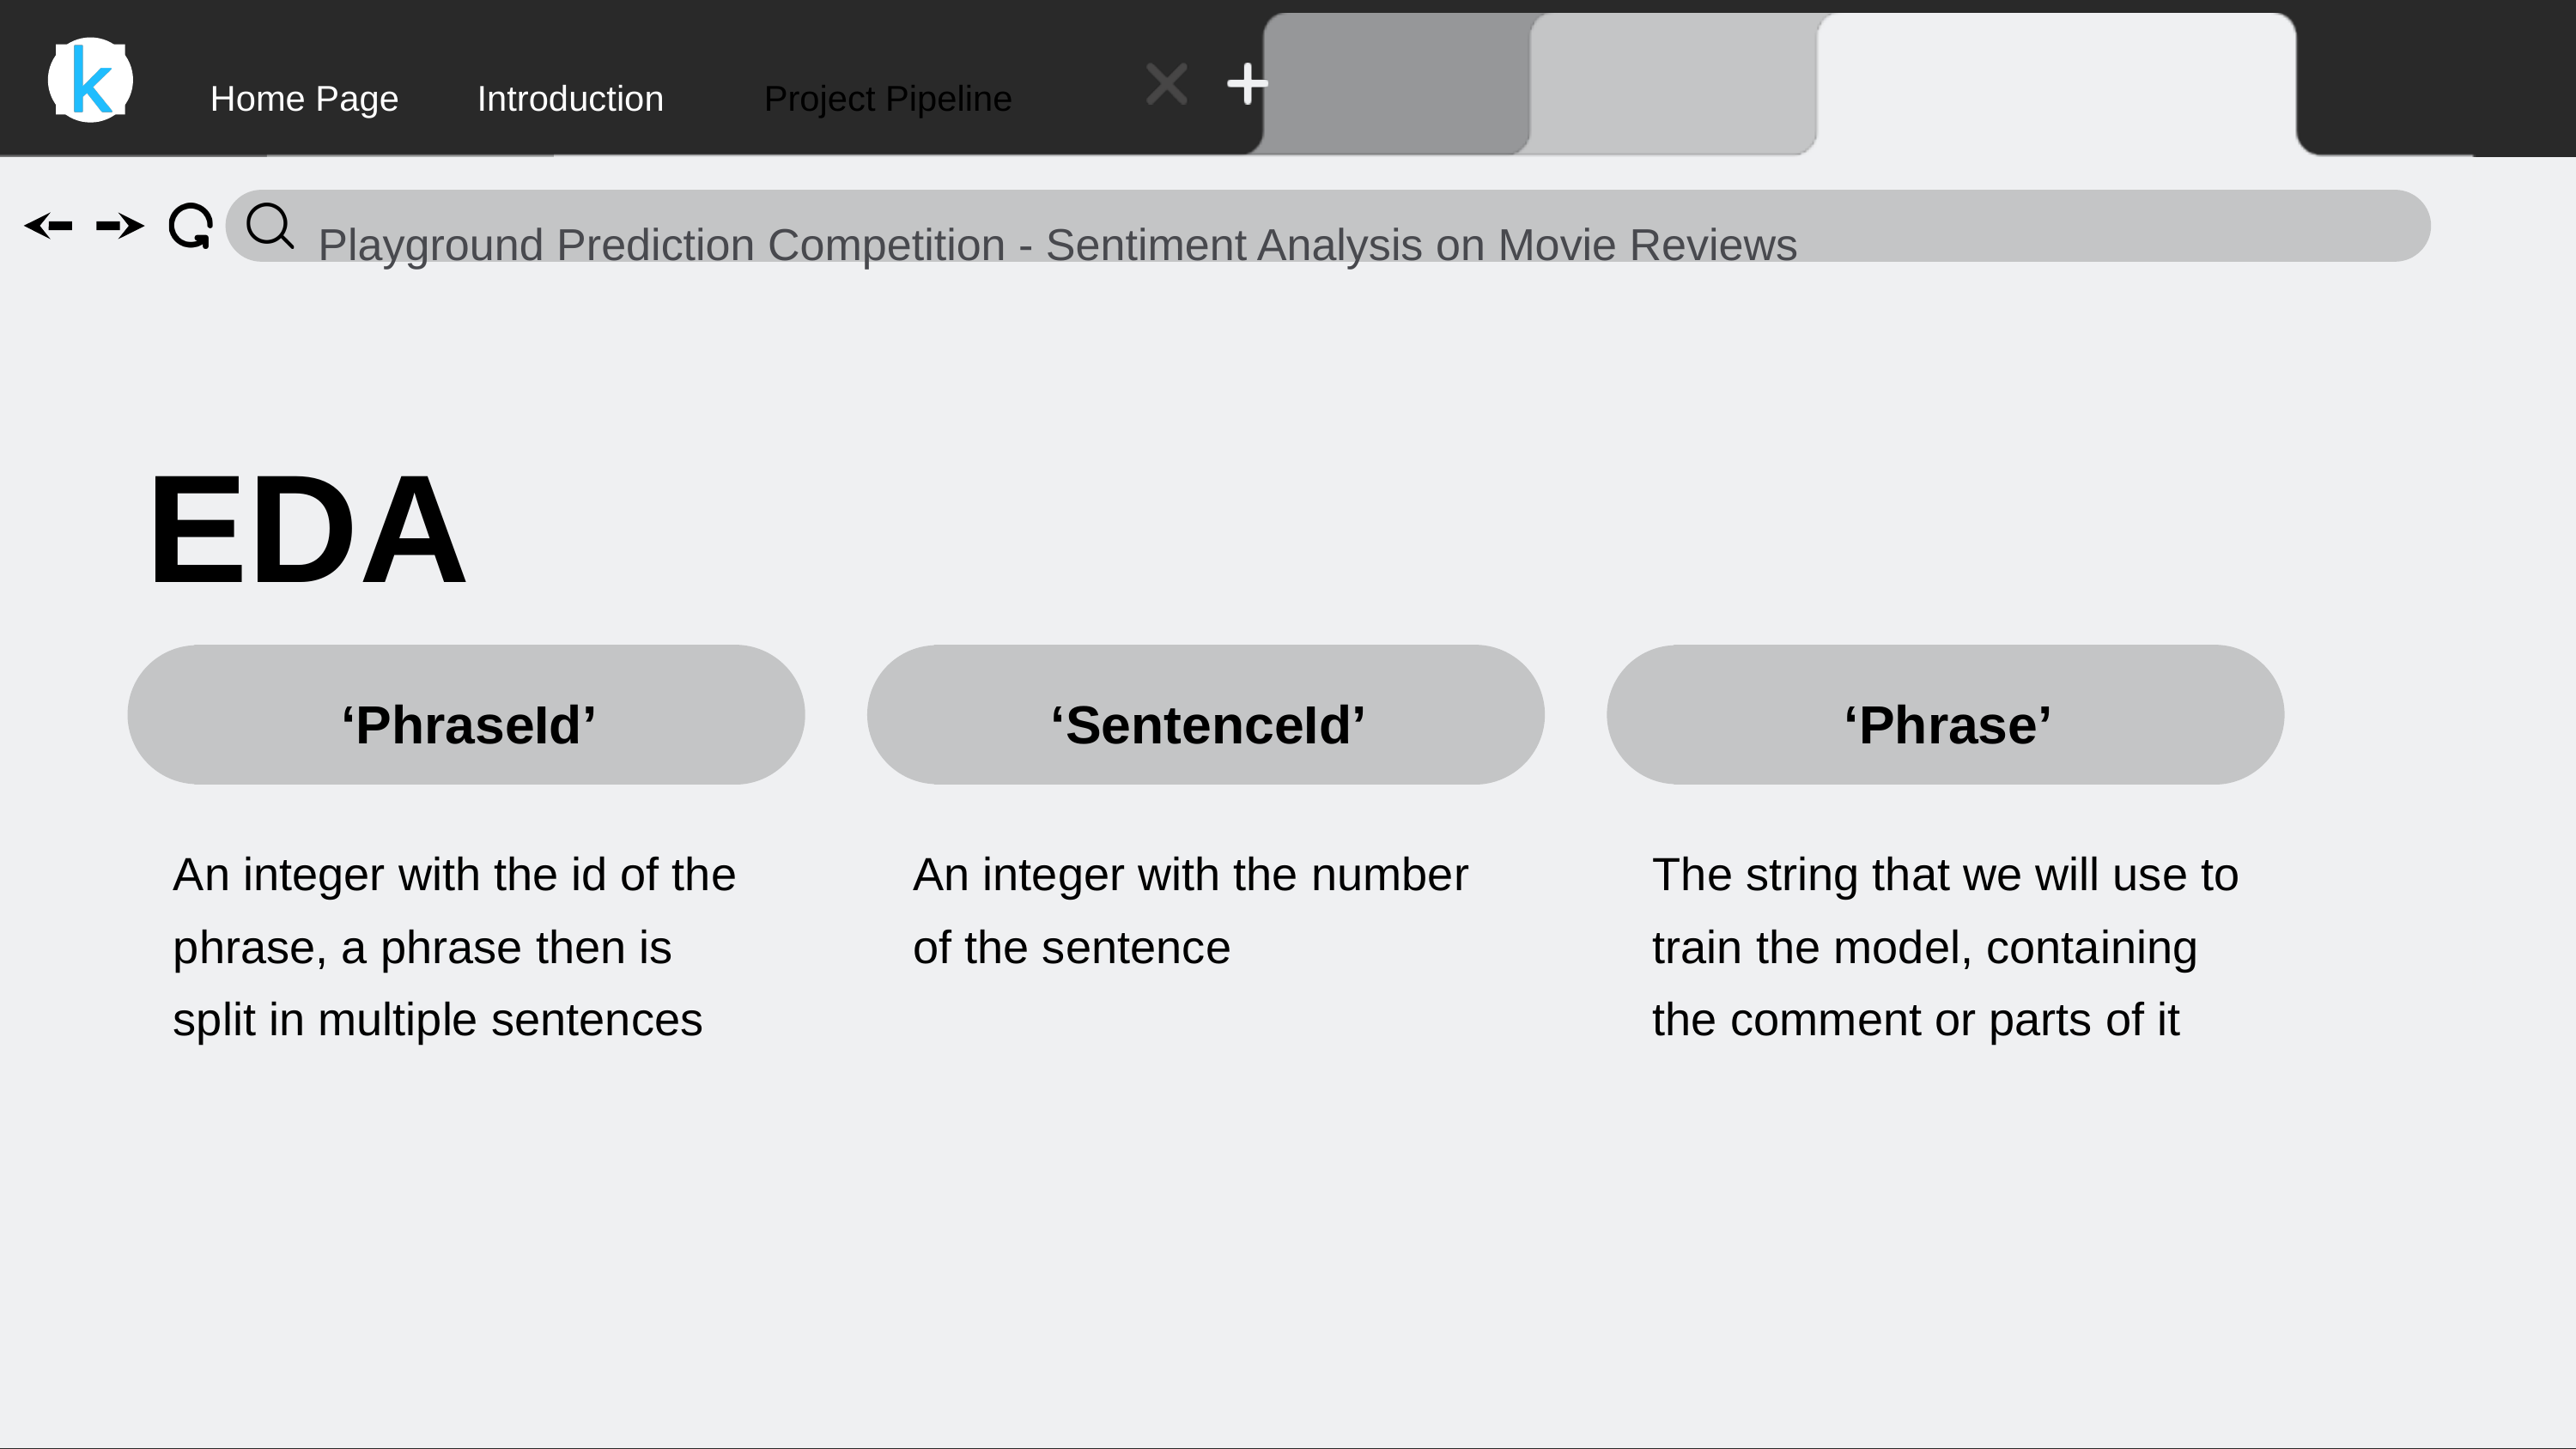

Home Page
Introduction
Project Pipeline
Playground Prediction Competition - Sentiment Analysis on Movie Reviews
EDA
‘PhraseId’
‘SentenceId’
‘Phrase’
An integer with the id of the phrase, a phrase then is split in multiple sentences
An integer with the number of the sentence
The string that we will use to train the model, containing the comment or parts of it